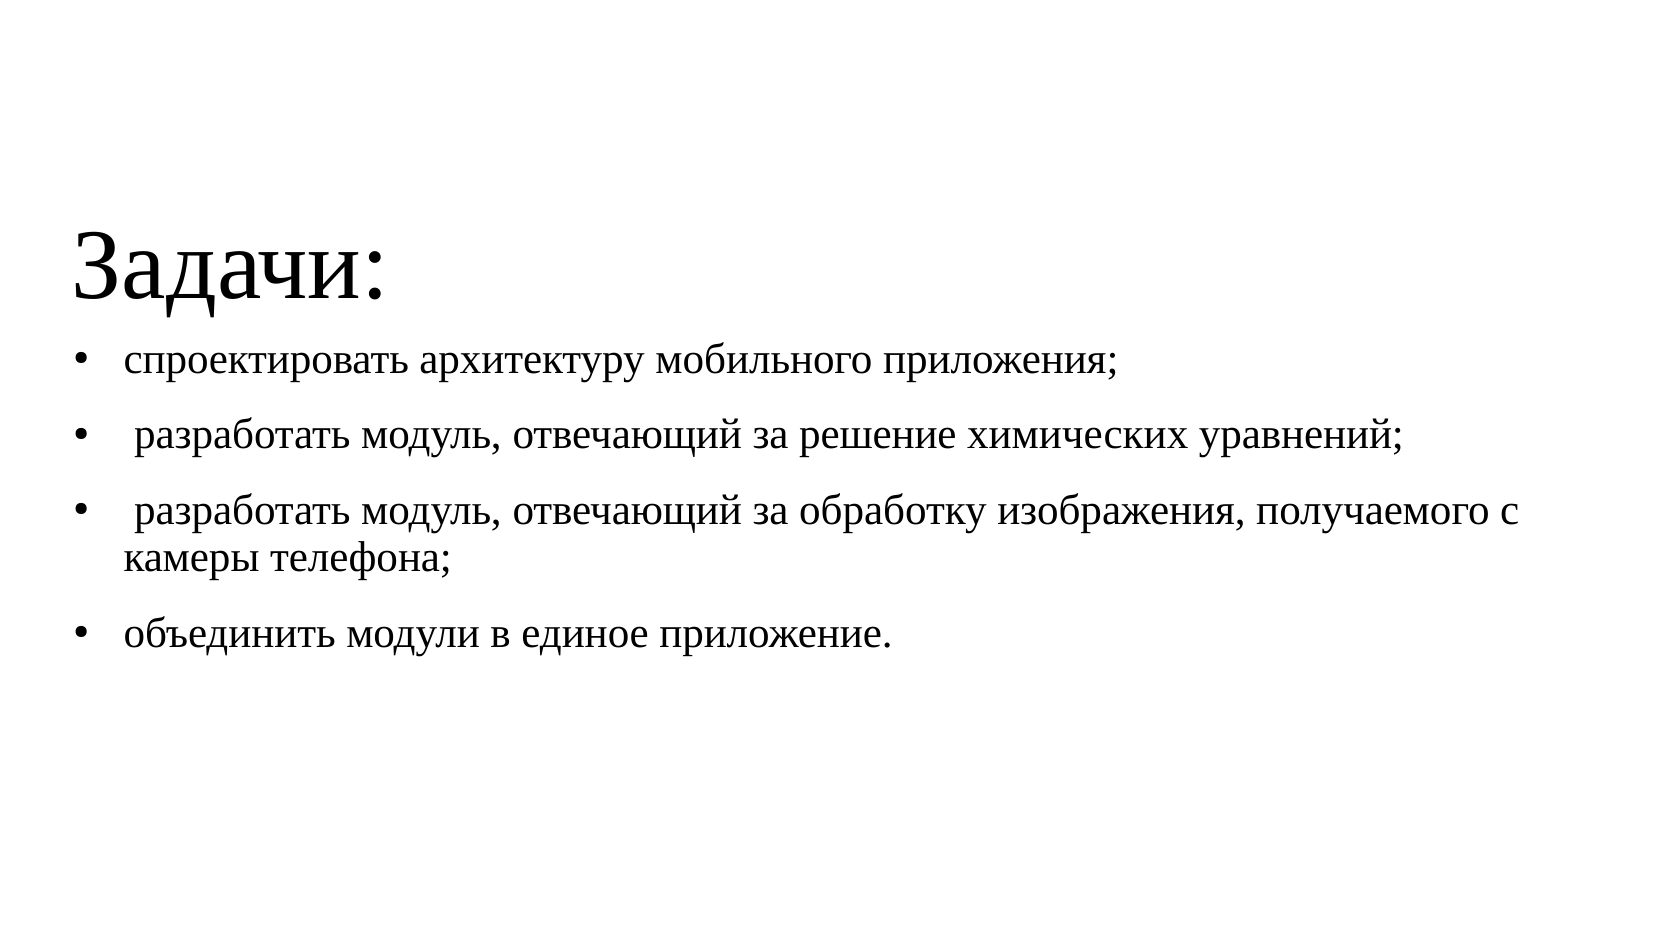

Задачи:
# спроектировать архитектуру мобильного приложения;
 разработать модуль, отвечающий за решение химических уравнений;
 разработать модуль, отвечающий за обработку изображения, получаемого с камеры телефона;
объединить модули в единое приложение.